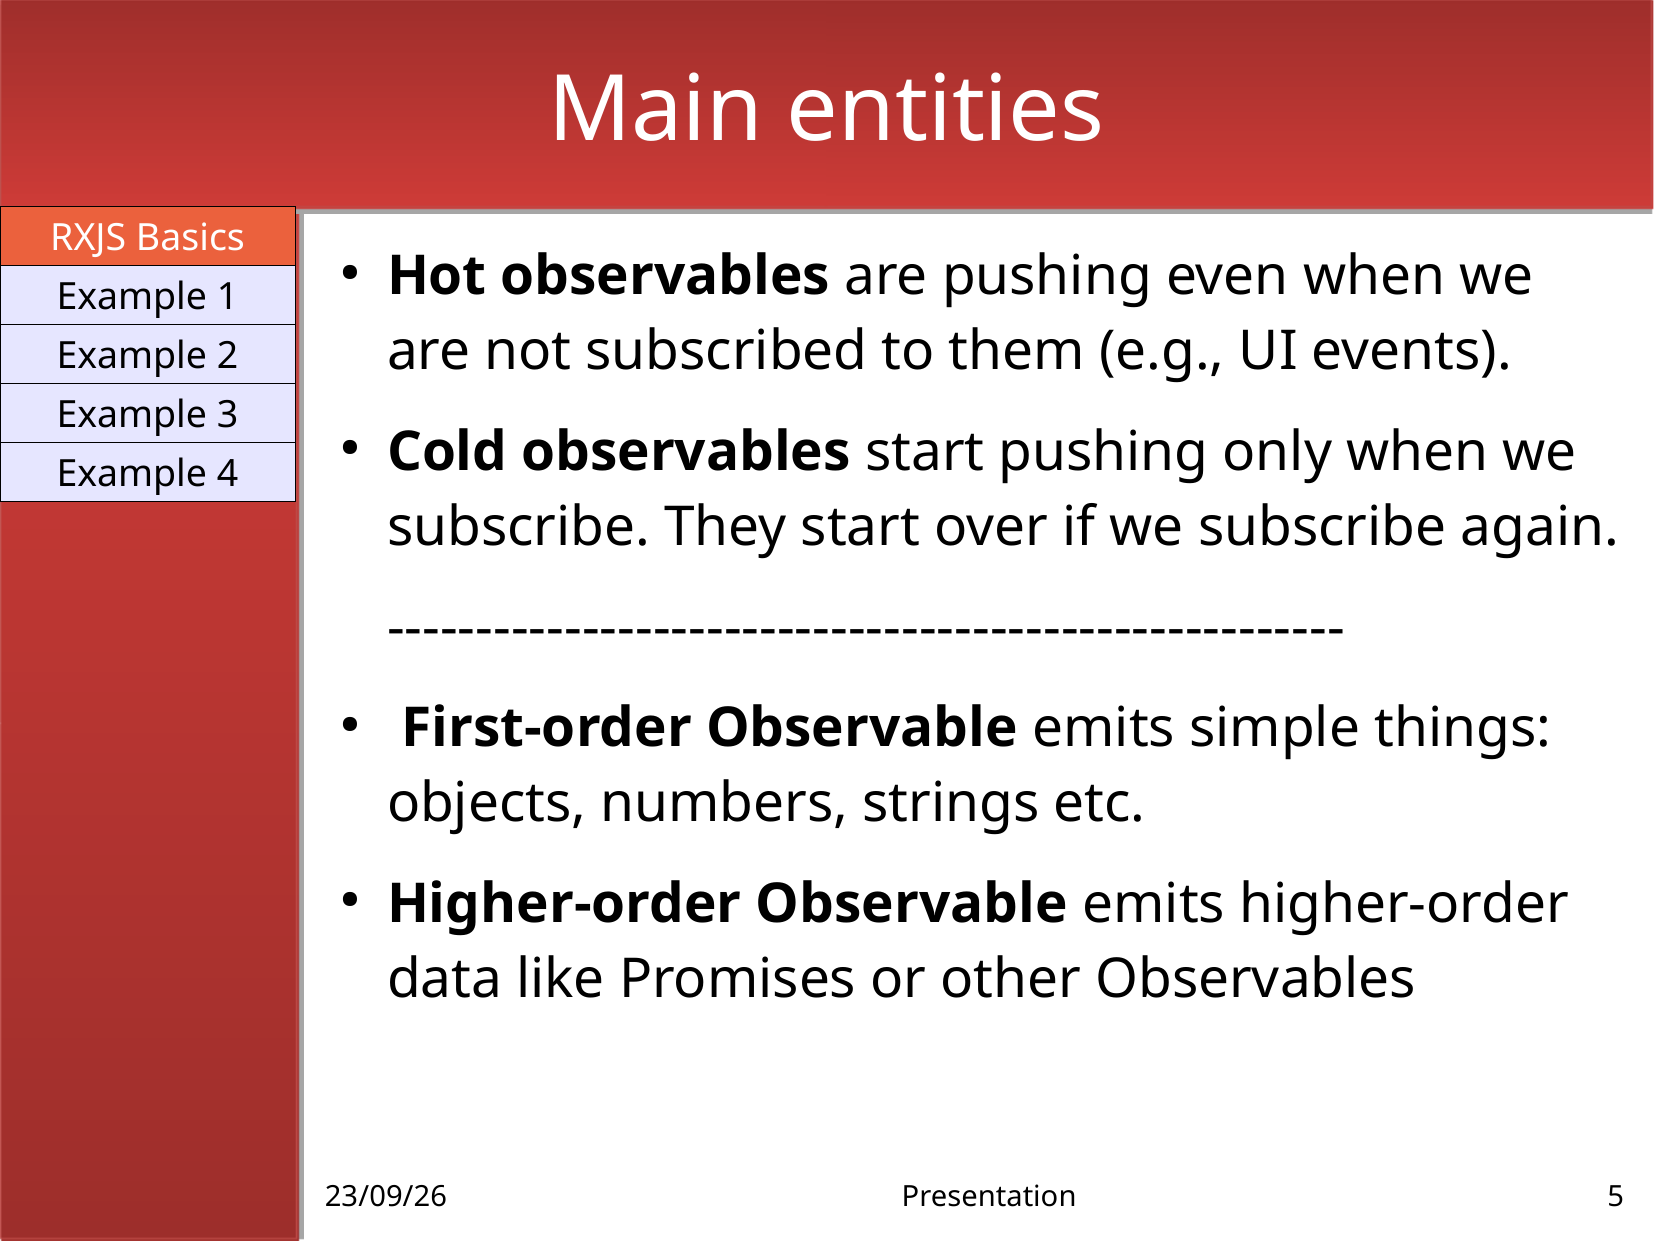

# Main entities
RXJS Basics
Hot observables are pushing even when we are not subscribed to them (e.g., UI events).
Cold observables start pushing only when we subscribe. They start over if we subscribe again.
------------------------------------------------------
 First-order Observable emits simple things: objects, numbers, strings etc.
Higher-order Observable emits higher-order data like Promises or other Observables
Example 1
Example 2
Example 3
Example 4
Presentation
5